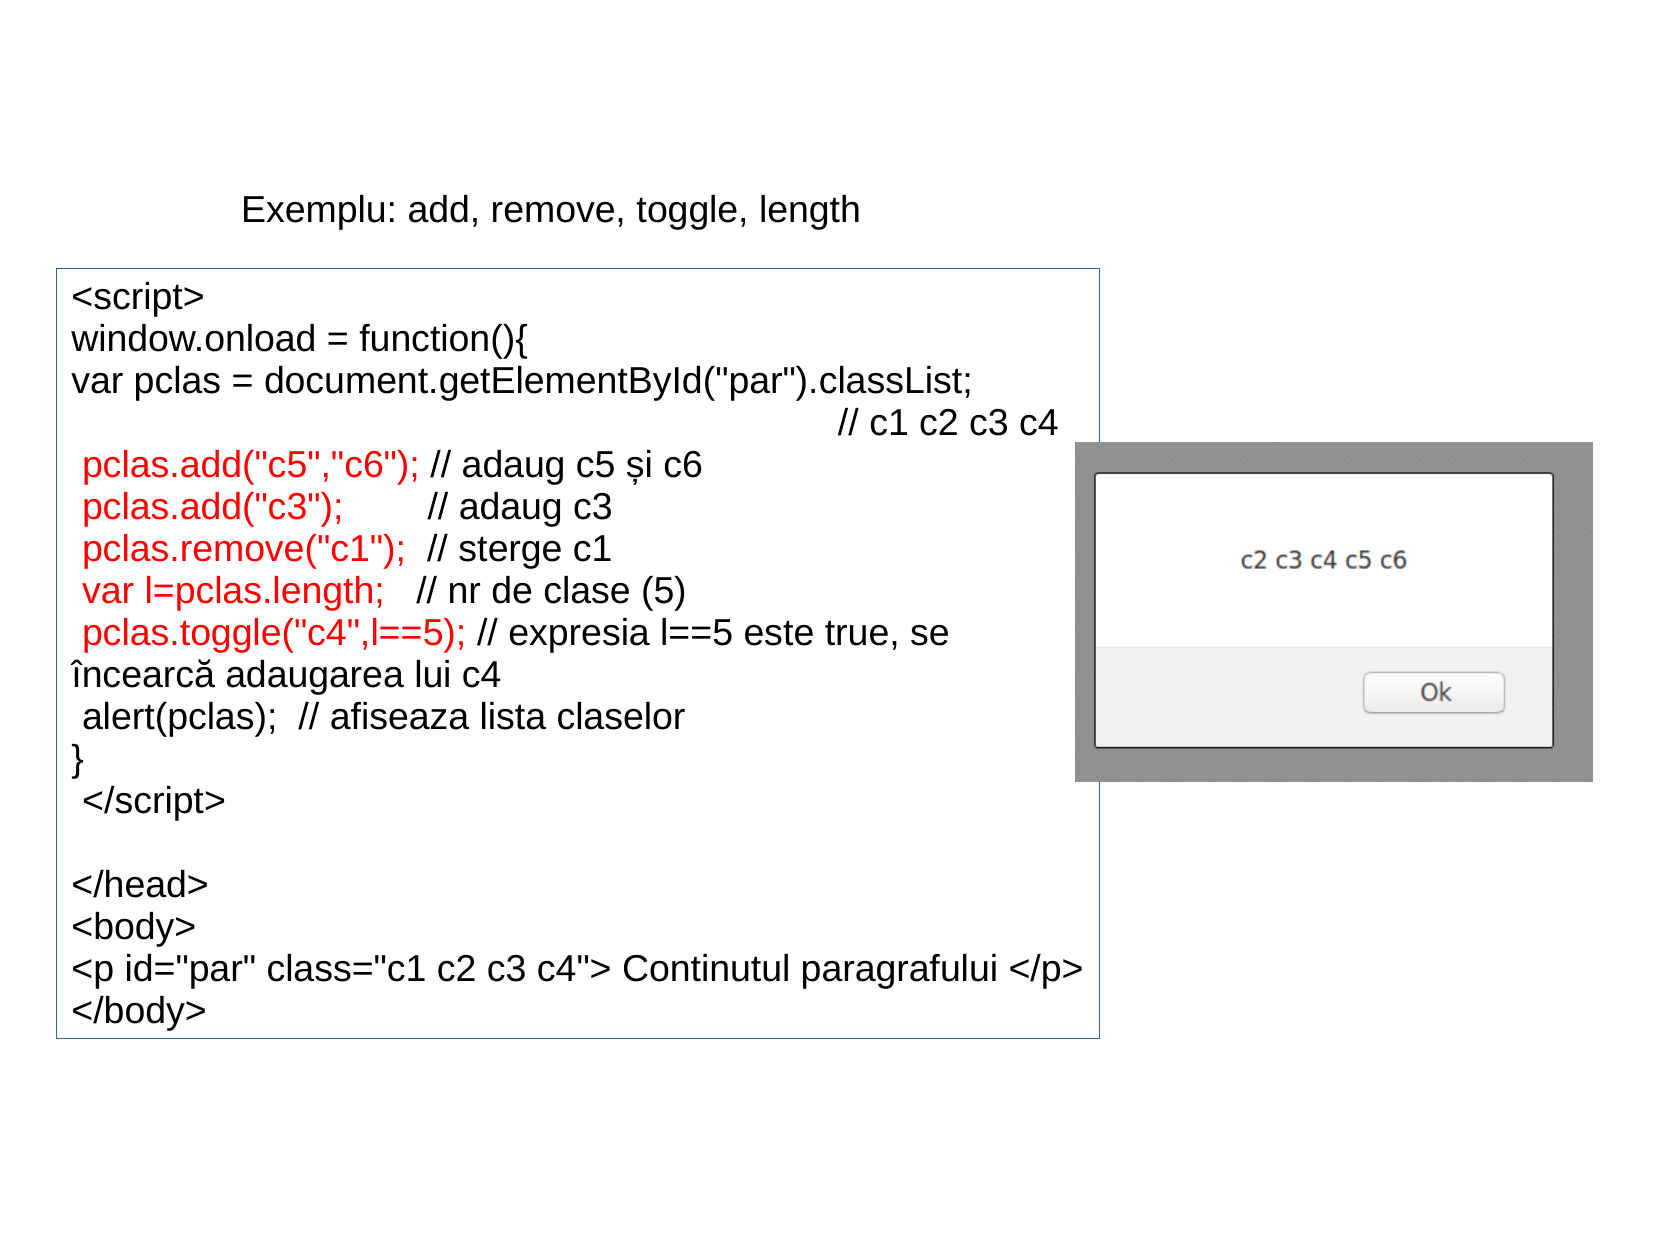

Exemplu: add, remove, toggle, length
<script>
window.onload = function(){
var pclas = document.getElementById("par").classList;
 // c1 c2 c3 c4
 pclas.add("c5","c6"); // adaug c5 și c6
 pclas.add("c3"); // adaug c3
 pclas.remove("c1"); // sterge c1
 var l=pclas.length; // nr de clase (5)
 pclas.toggle("c4",l==5); // expresia l==5 este true, se încearcă adaugarea lui c4
 alert(pclas); // afiseaza lista claselor
}
 </script>
</head>
<body>
<p id="par" class="c1 c2 c3 c4"> Continutul paragrafului </p>
</body>